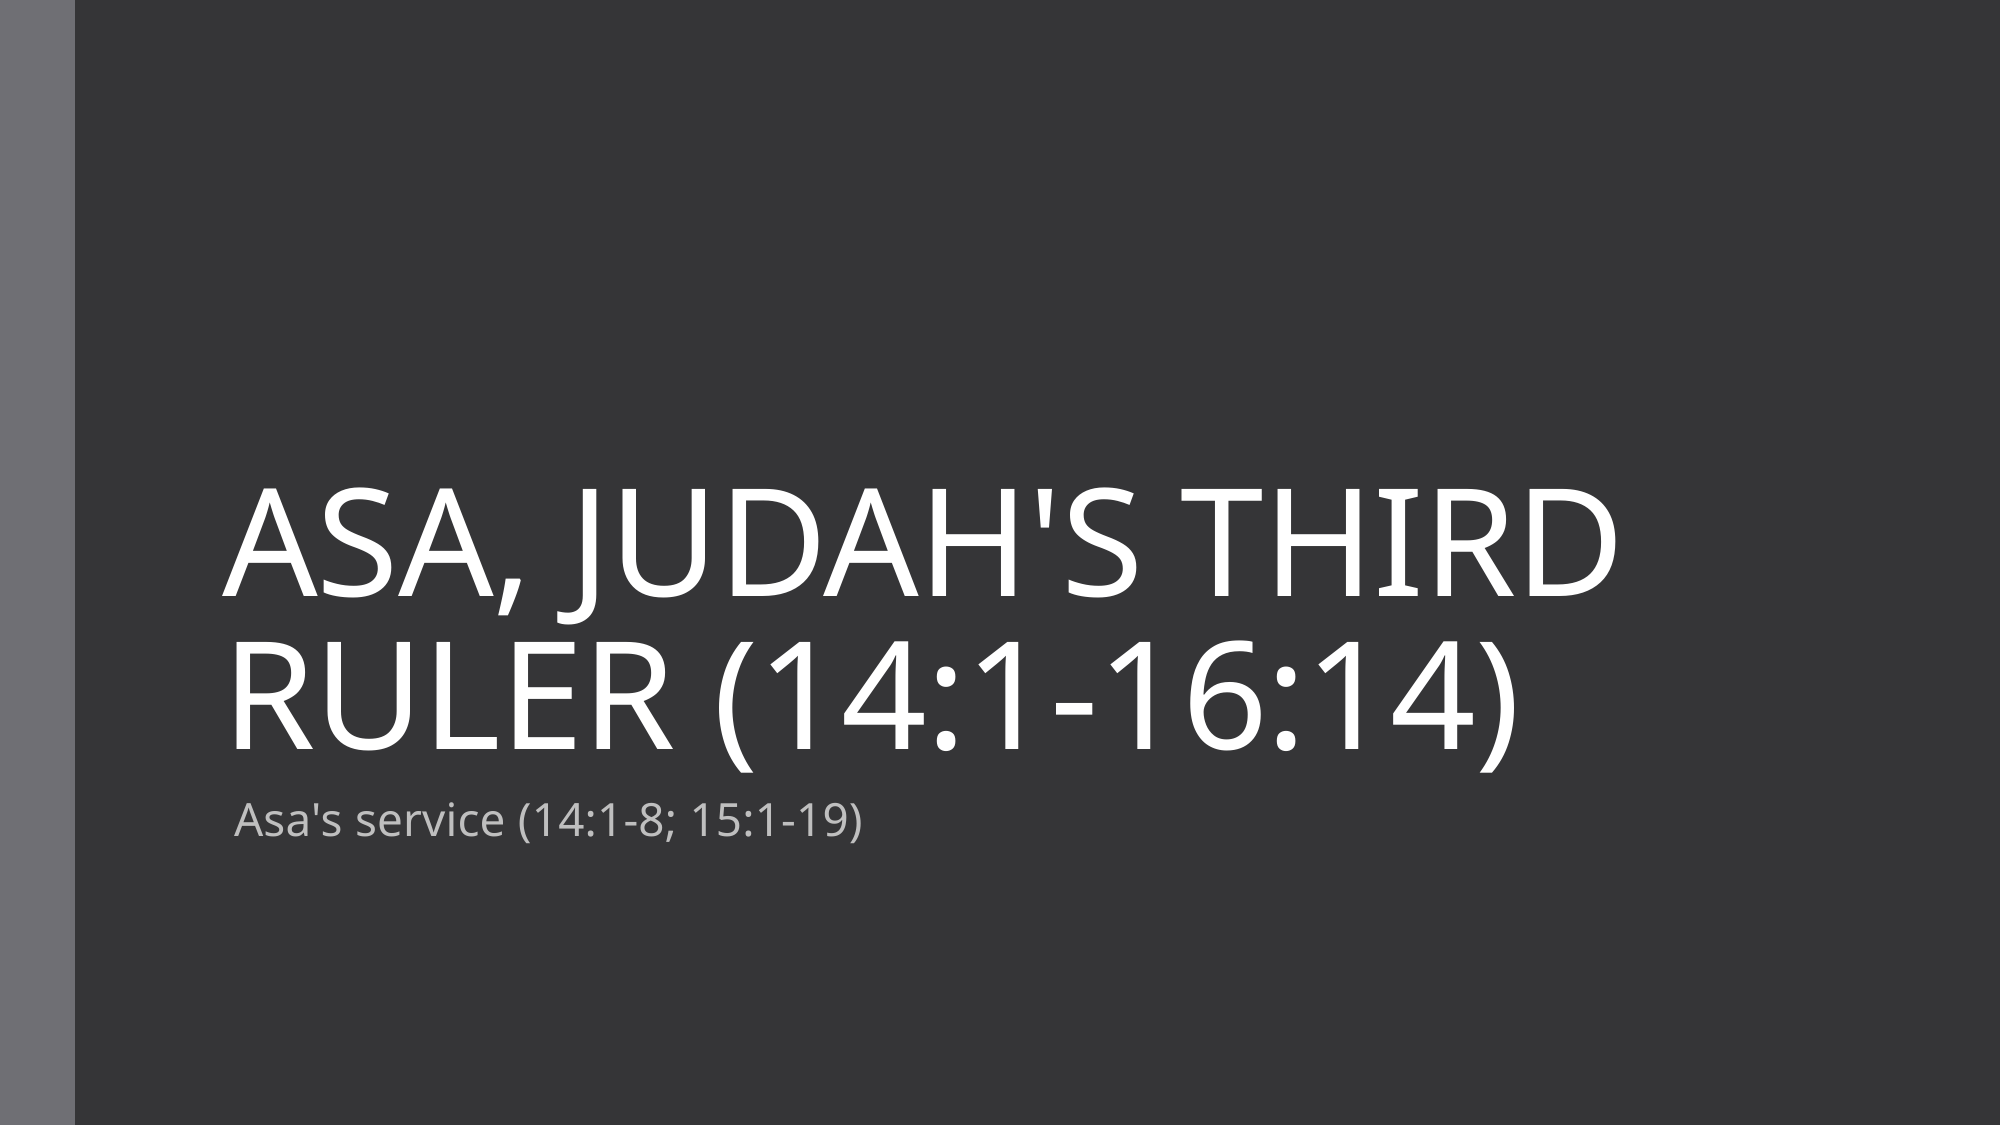

# ASA, JUDAH'S THIRD RULER (14:1-16:14)
 Asa's service (14:1-8; 15:1-19)